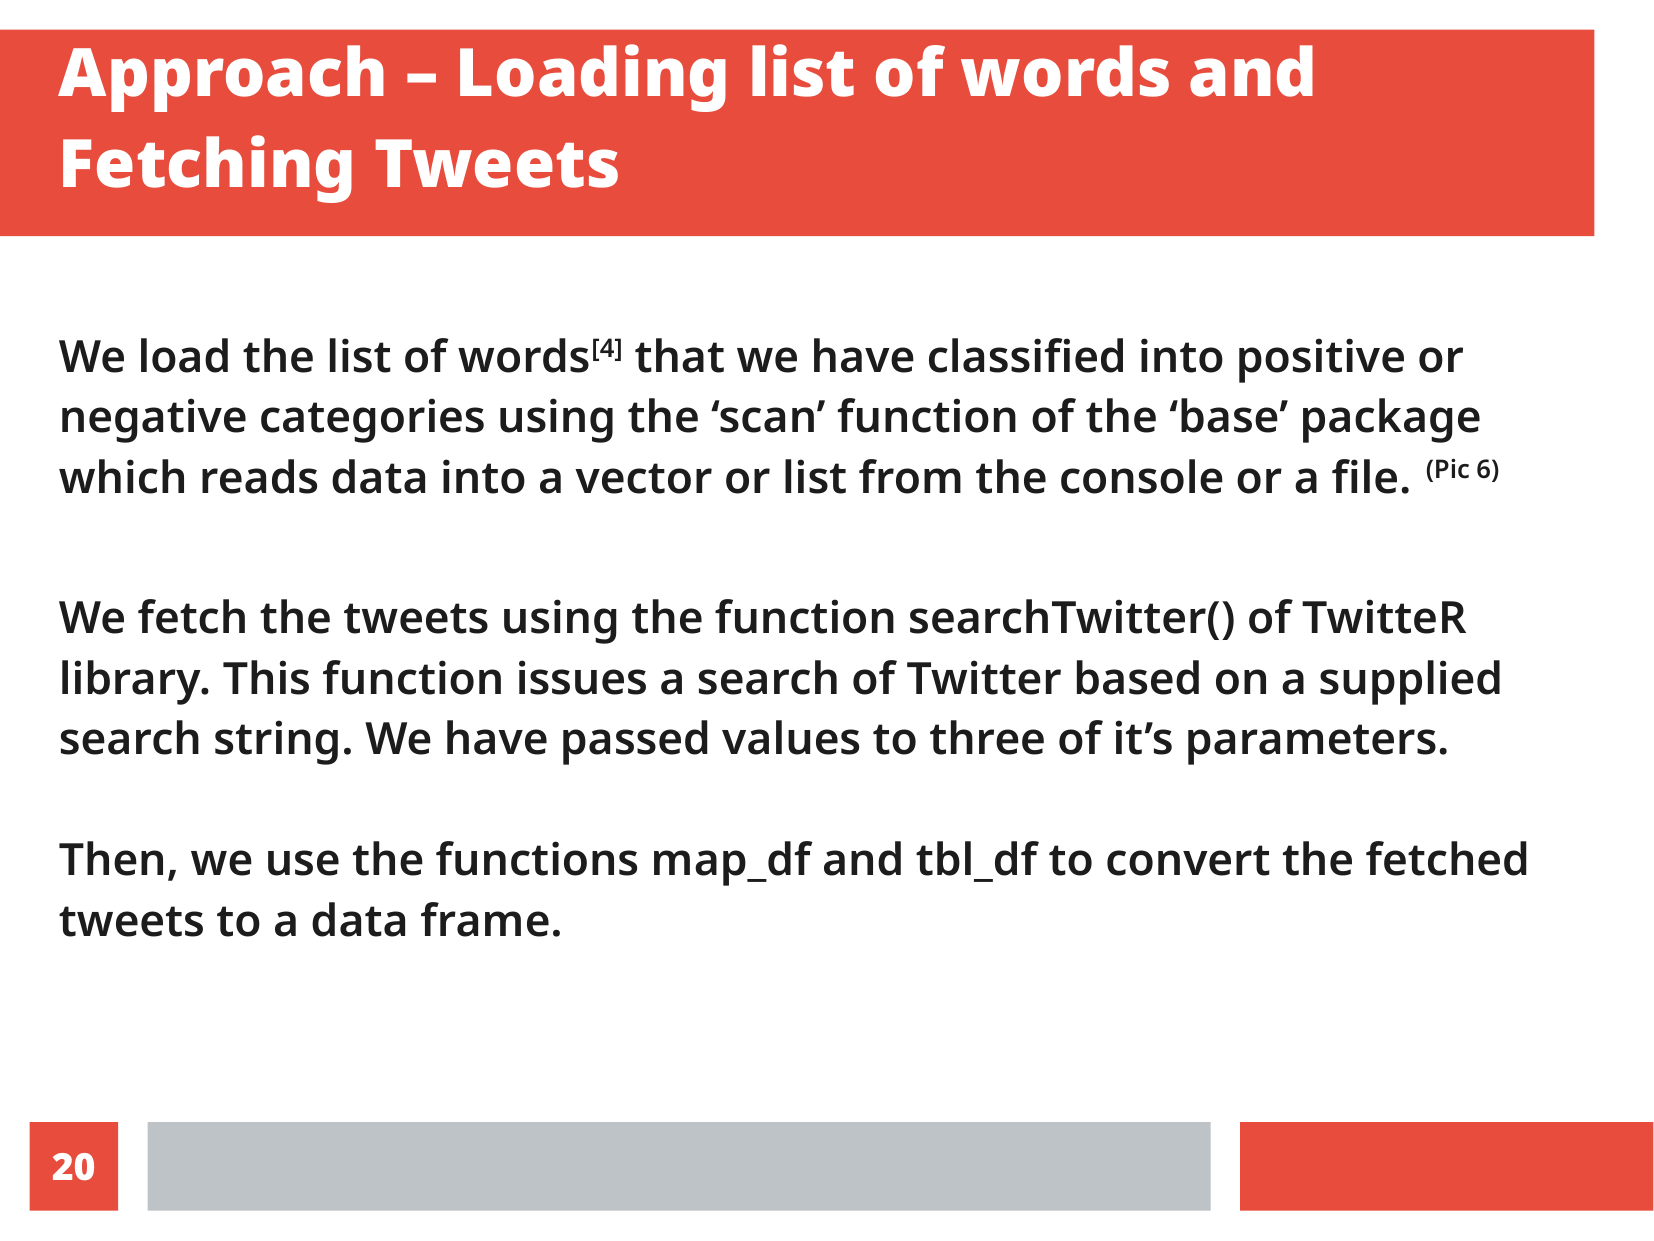

# Approach – Loading list of words and Fetching Tweets
We load the list of words[4] that we have classified into positive or negative categories using the ‘scan’ function of the ‘base’ package which reads data into a vector or list from the console or a file. (Pic 6)
We fetch the tweets using the function searchTwitter() of TwitteR library. This function issues a search of Twitter based on a supplied search string. We have passed values to three of it’s parameters.
Then, we use the functions map_df and tbl_df to convert the fetched tweets to a data frame.
20